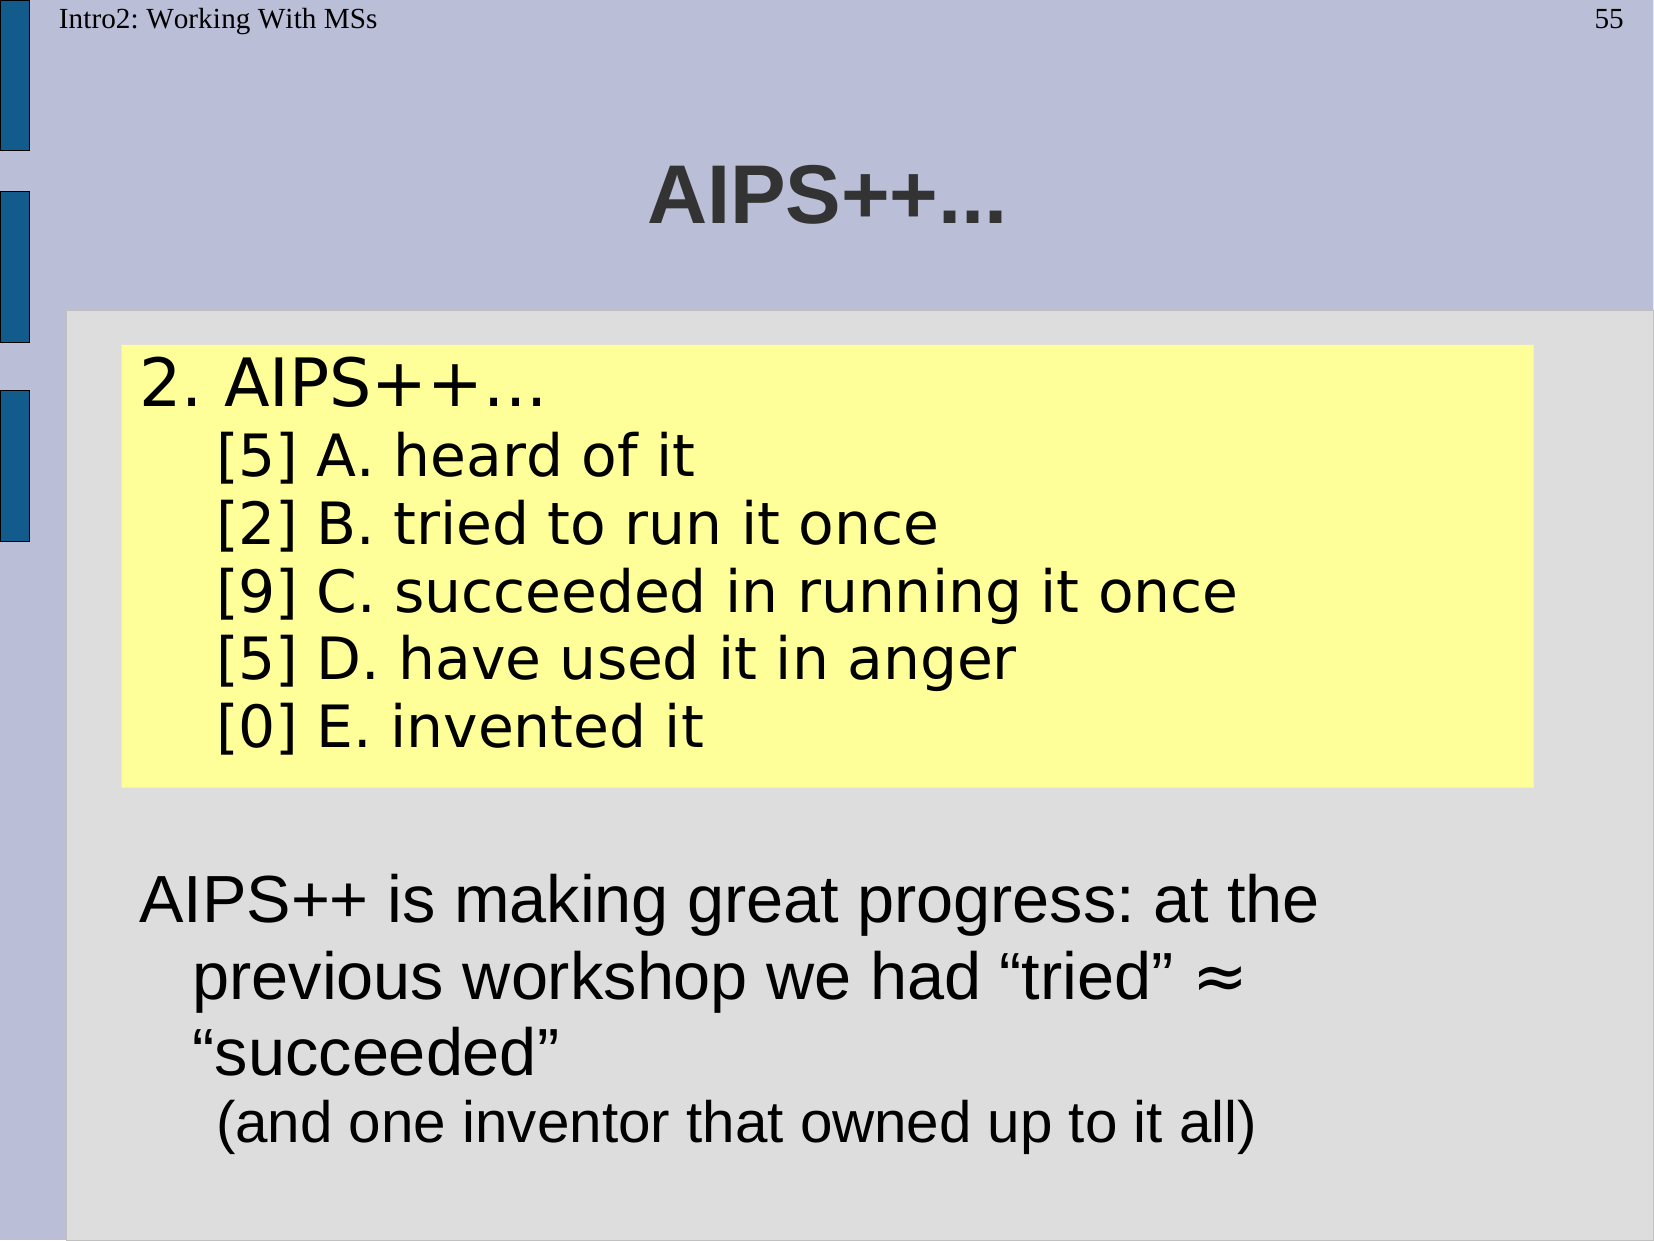

Intro2: Working With MSs
55
# AIPS++...
2. AIPS++...
[5] A. heard of it
[2] B. tried to run it once
[9] C. succeeded in running it once
[5] D. have used it in anger
[0] E. invented it
AIPS++ is making great progress: at the previous workshop we had “tried” ≈ “succeeded”
(and one inventor that owned up to it all)